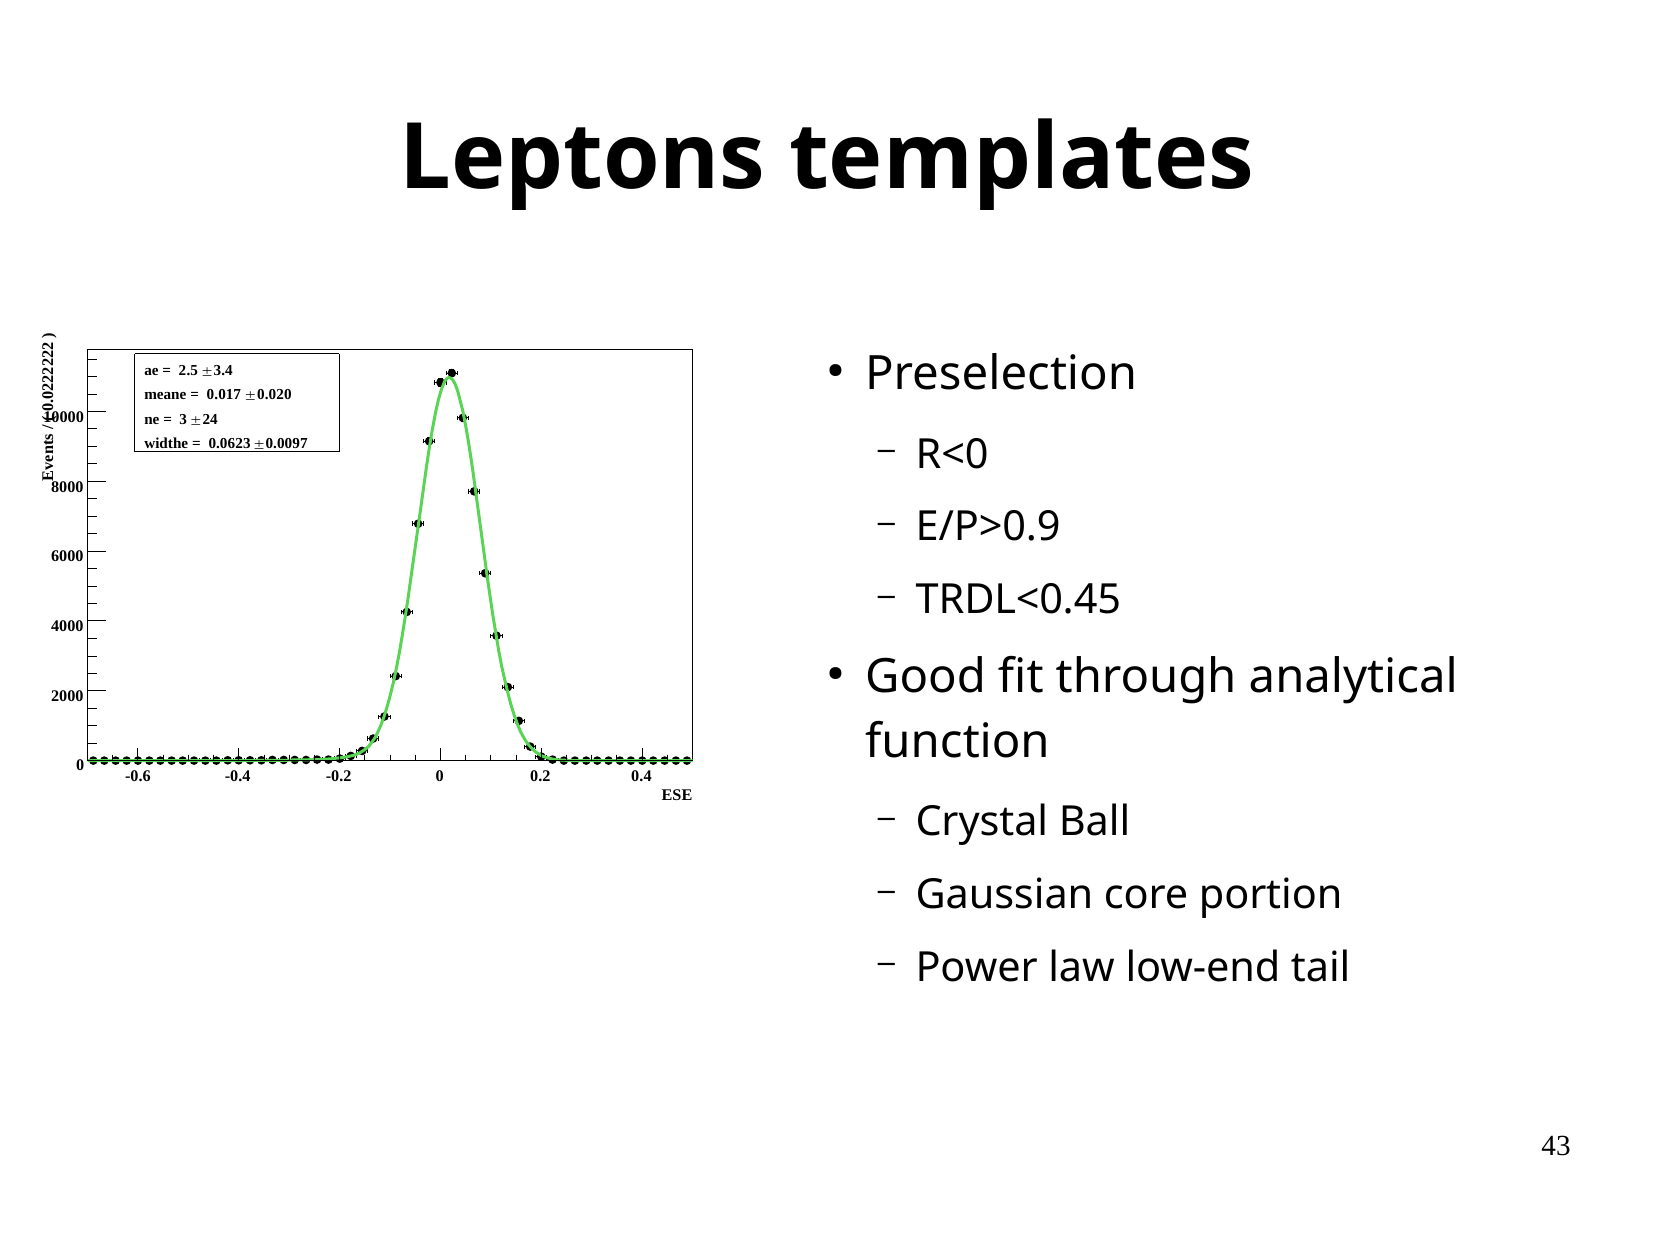

# Leptons templates
Preselection
R<0
E/P>0.9
TRDL<0.45
Good fit through analytical function
Crystal Ball
Gaussian core portion
Power law low-end tail
43